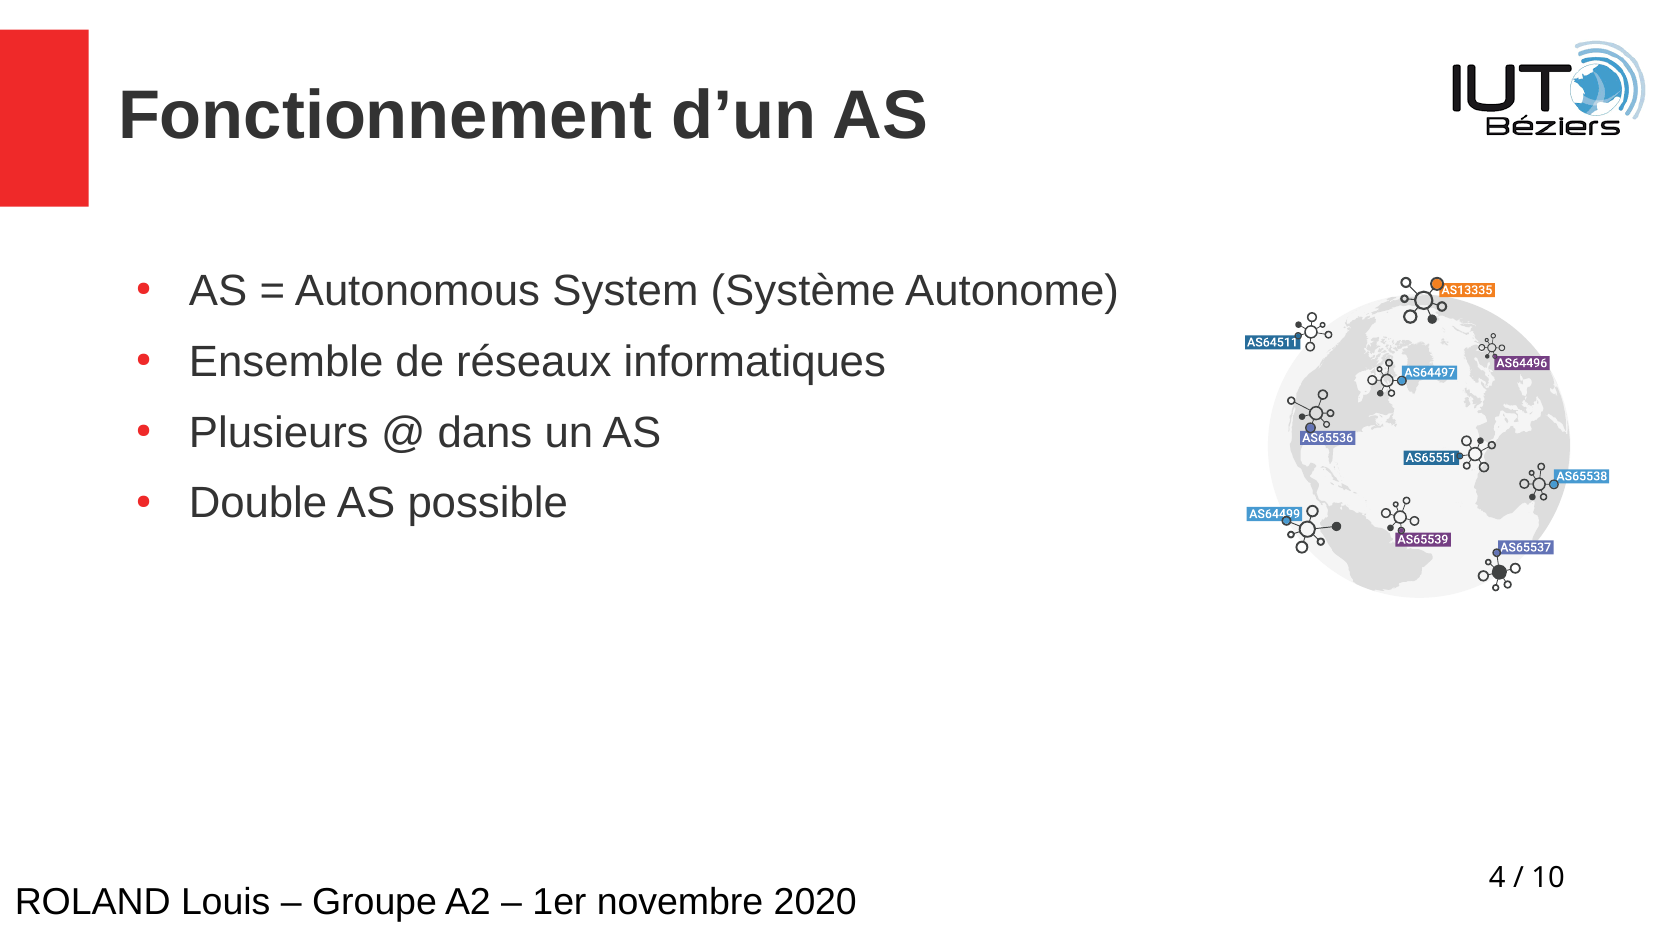

# Fonctionnement d’un AS
AS = Autonomous System (Système Autonome)
Ensemble de réseaux informatiques
Plusieurs @ dans un AS
Double AS possible
4
ROLAND Louis – Groupe A2 – 1er novembre 2020